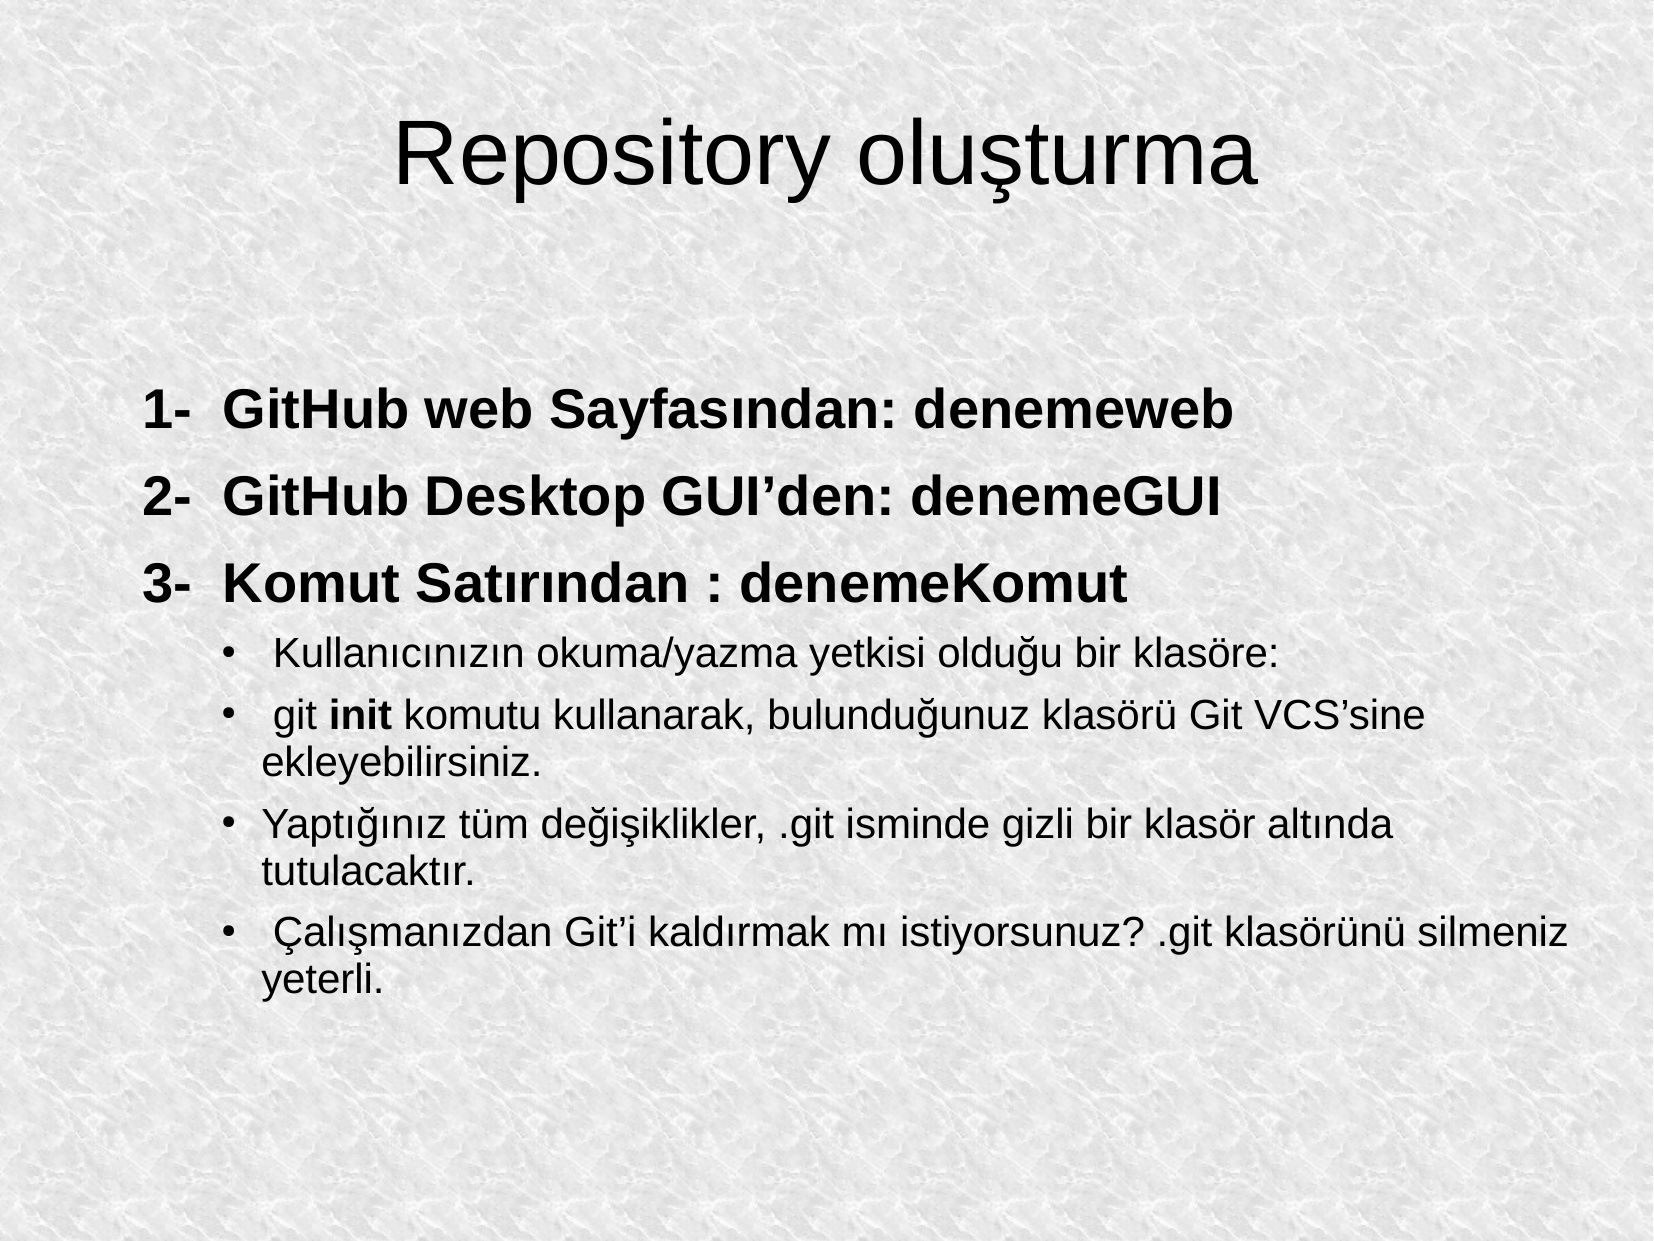

# Repository oluşturma
1- GitHub web Sayfasından: denemeweb
2- GitHub Desktop GUI’den: denemeGUI
3- Komut Satırından : denemeKomut
 Kullanıcınızın okuma/yazma yetkisi olduğu bir klasöre:
 git init komutu kullanarak, bulunduğunuz klasörü Git VCS’sine ekleyebilirsiniz.
Yaptığınız tüm değişiklikler, .git isminde gizli bir klasör altında tutulacaktır.
 Çalışmanızdan Git’i kaldırmak mı istiyorsunuz? .git klasörünü silmeniz yeterli.